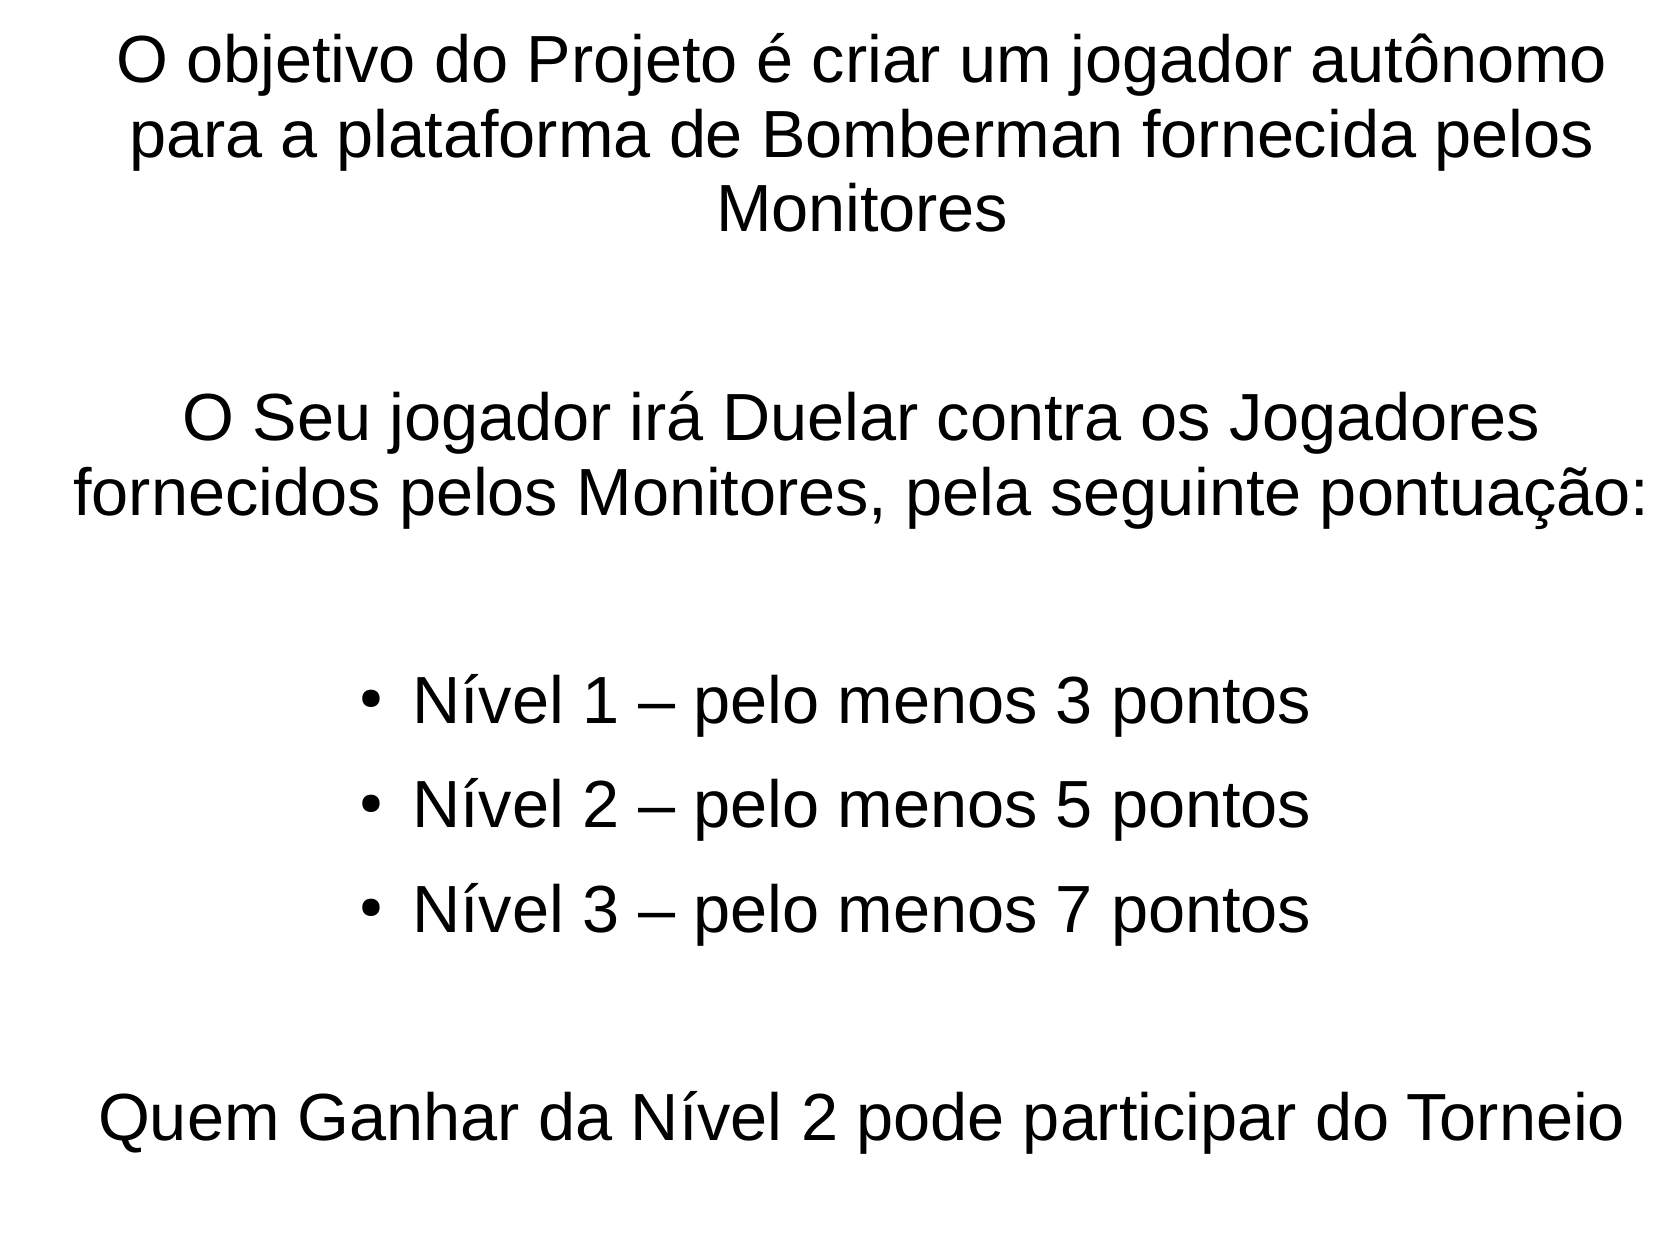

# O objetivo do Projeto é criar um jogador autônomo para a plataforma de Bomberman fornecida pelos Monitores
O Seu jogador irá Duelar contra os Jogadores fornecidos pelos Monitores, pela seguinte pontuação:
Nível 1 – pelo menos 3 pontos
Nível 2 – pelo menos 5 pontos
Nível 3 – pelo menos 7 pontos
Quem Ganhar da Nível 2 pode participar do Torneio